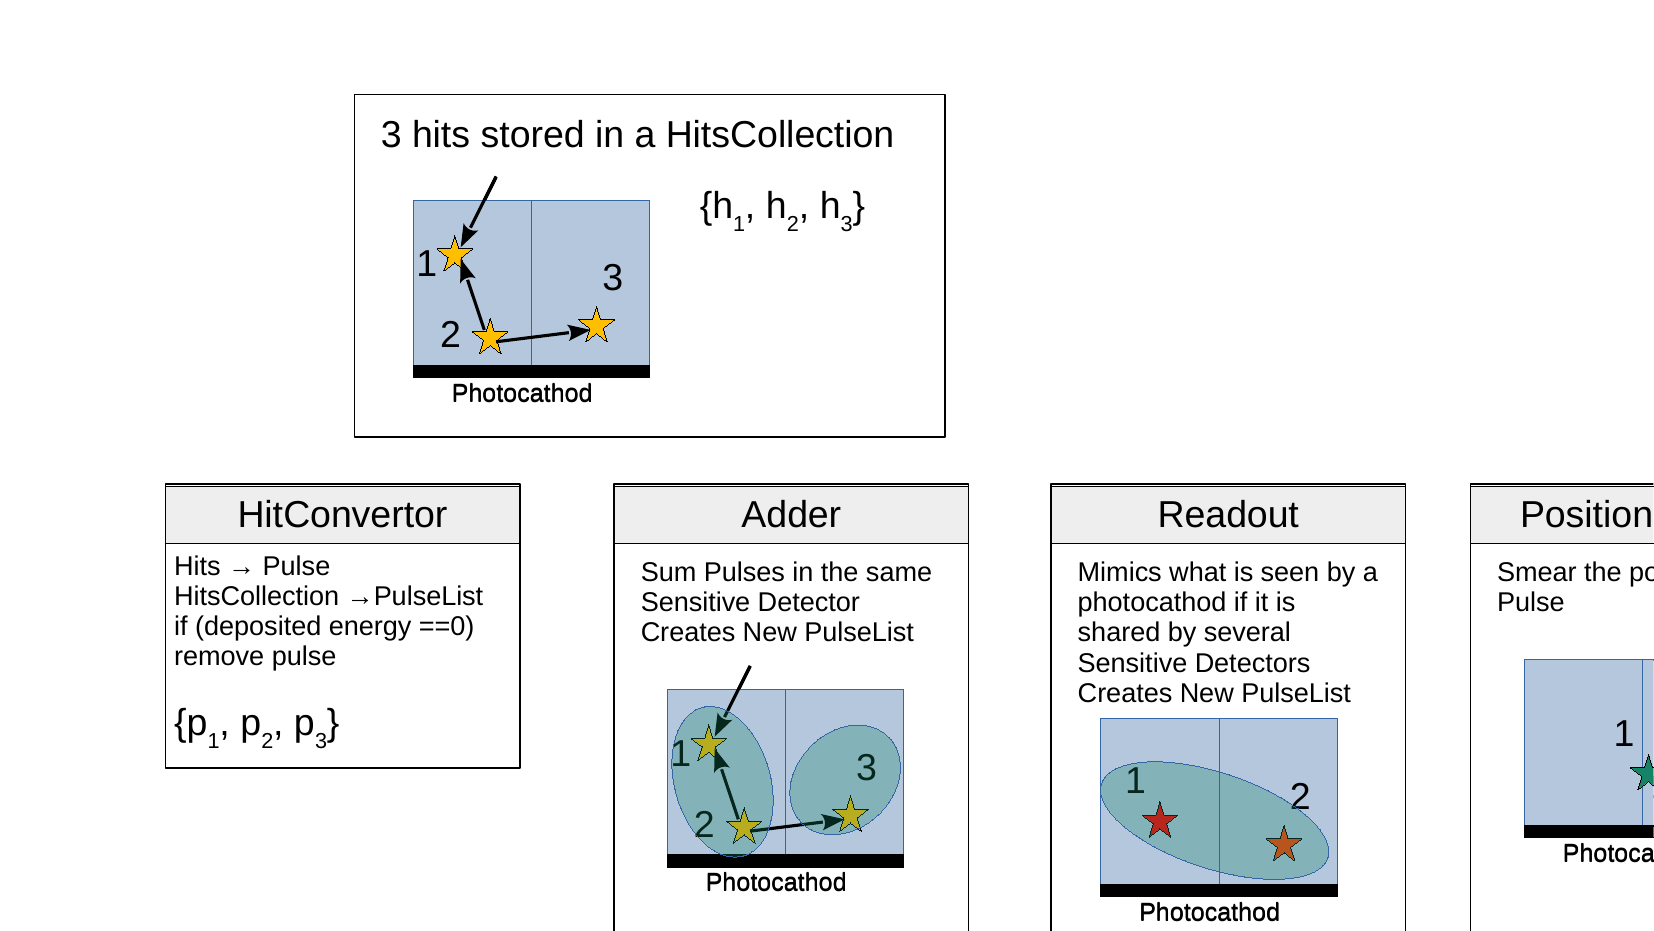

3 hits stored in a HitsCollection
{h1, h2, h3}
1
1
3
3
2
2
Photocathod
Photocathod
HitConvertor
Adder
Readout
Position bluring
Other 33 digitizer modules
Last used module
Hits → Pulse
HitsCollection →PulseList
if (deposited energy ==0) remove pulse
{p1, p2, p3}
Sum Pulses in the same Sensitive Detector
Creates New PulseList
Mimics what is seen by a photocathod if it is shared by several Sensitive Detectors
Creates New PulseList
Smear the position of a Pulse
1
3
1
1
3
3
1
2
2
3
2
2
2
Photocathod
Photocathod
Photocathod
Photocathod
Photocathod
Photocathod
1
2
3
1
1
3
3
2
2
2
Photocathod
Photocathod
Photocathod
Photocathod
Photocathod
Photocathod
{pA1, pA2}
{pR1}
{pPB1}